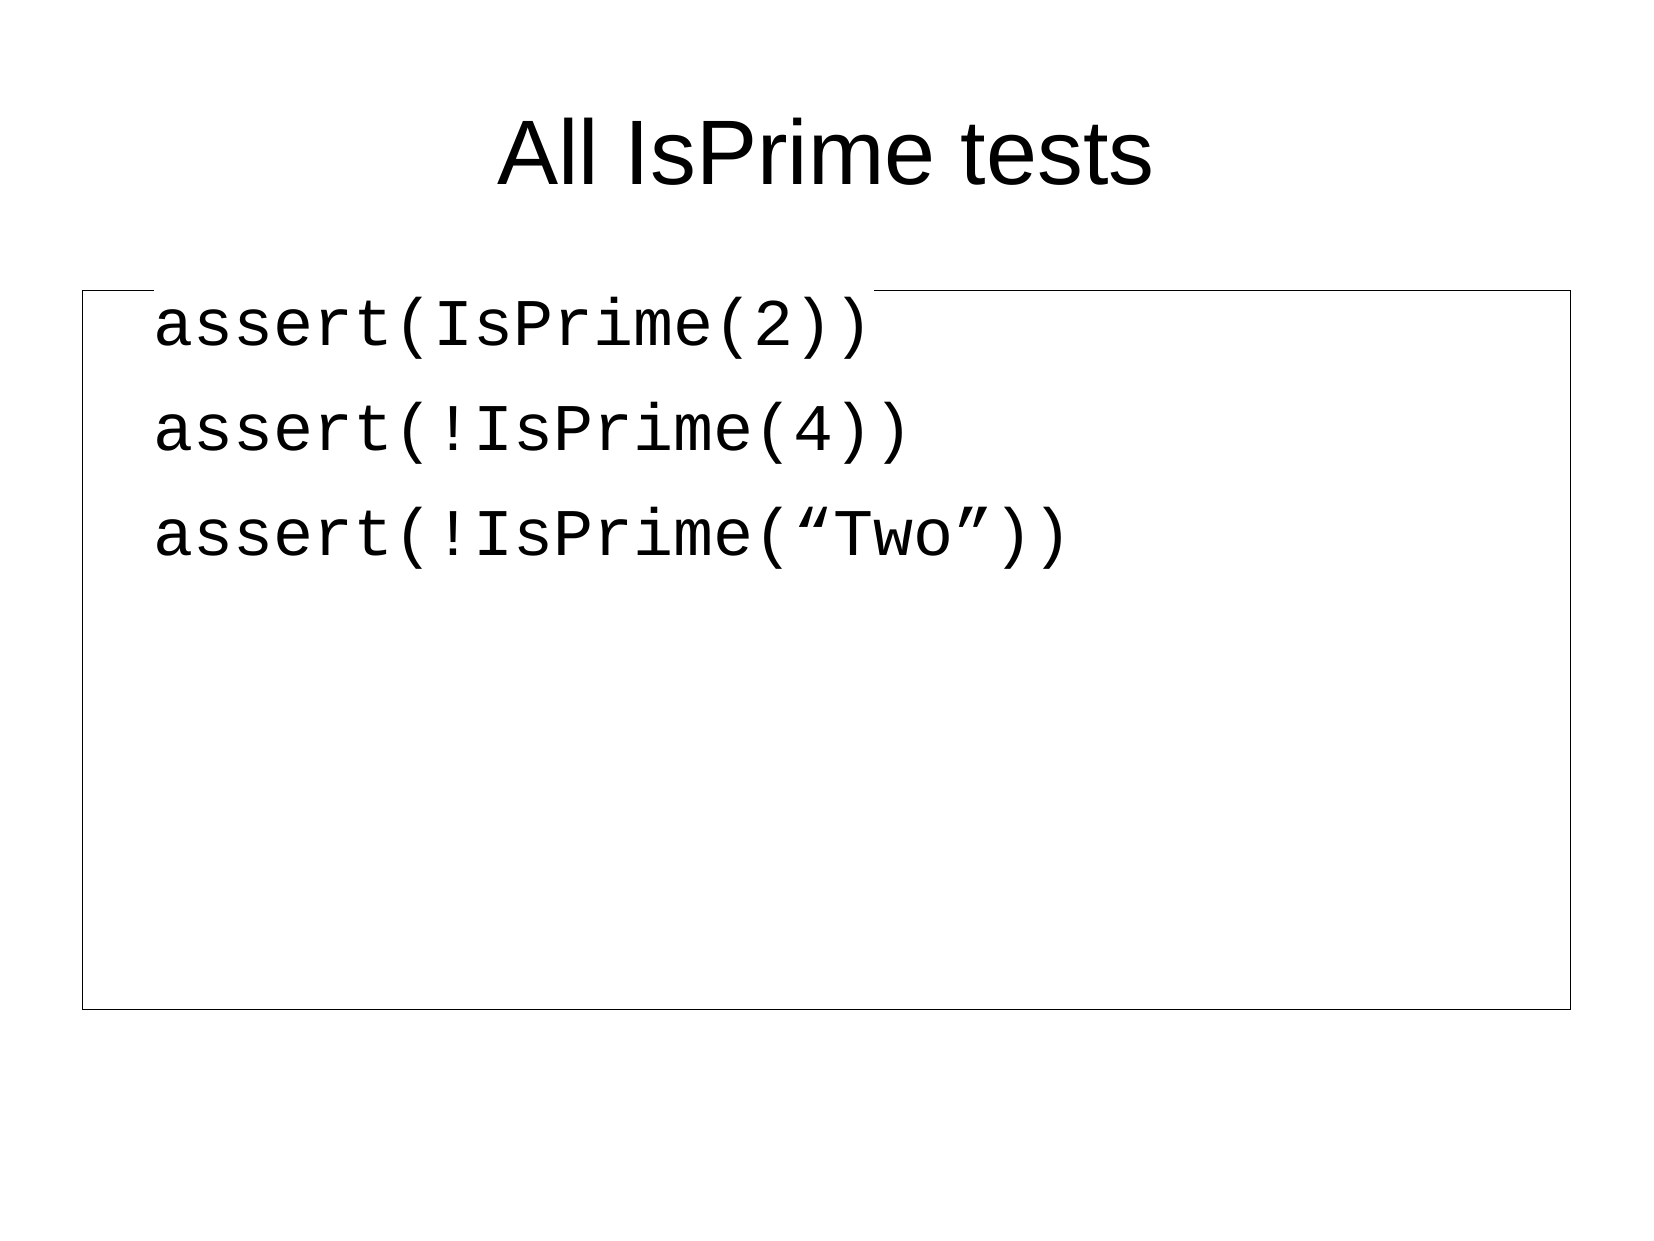

# All IsPrime tests
assert(IsPrime(2))
assert(!IsPrime(4))
assert(!IsPrime(“Two”))